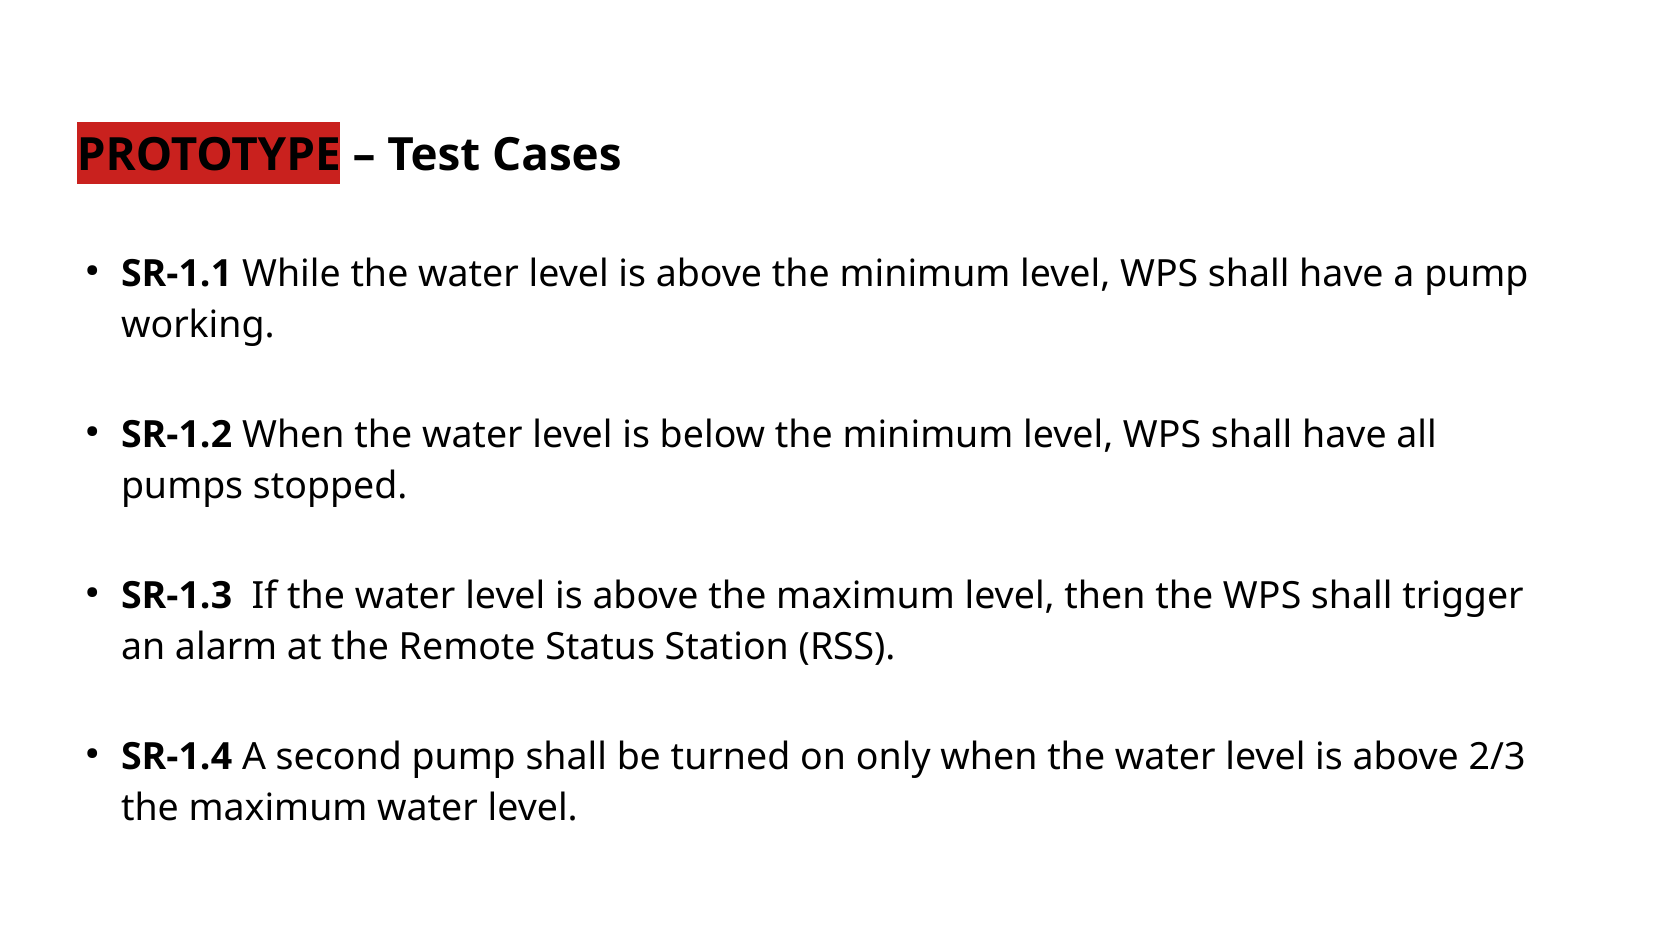

# PROTOTYPE – Test Cases
SR-1.1 While the water level is above the minimum level, WPS shall have a pump working.
SR-1.2 When the water level is below the minimum level, WPS shall have all pumps stopped.
SR-1.3 If the water level is above the maximum level, then the WPS shall trigger an alarm at the Remote Status Station (RSS).
SR-1.4 A second pump shall be turned on only when the water level is above 2/3 the maximum water level.